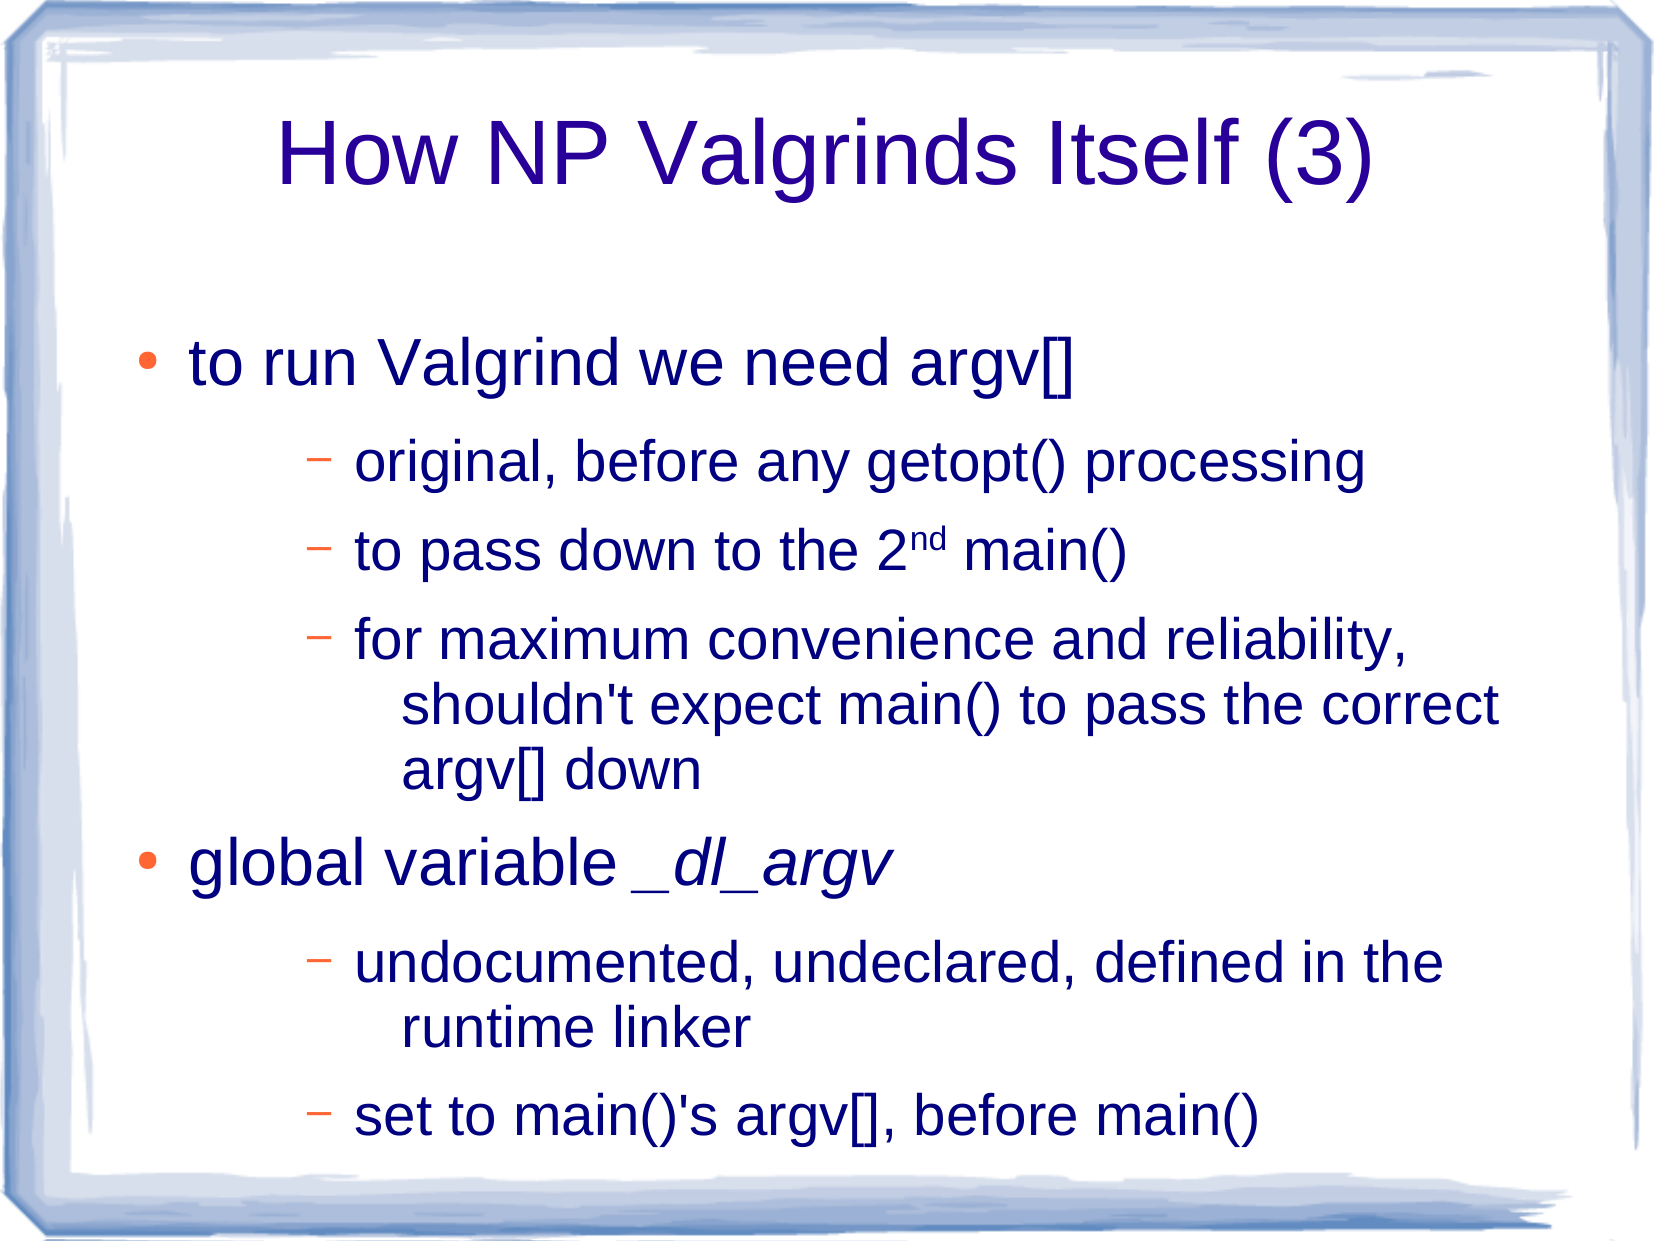

# How NP Valgrinds Itself (3)
to run Valgrind we need argv[]
original, before any getopt() processing
to pass down to the 2nd main()
for maximum convenience and reliability, shouldn't expect main() to pass the correct argv[] down
global variable _dl_argv
undocumented, undeclared, defined in the runtime linker
set to main()'s argv[], before main()